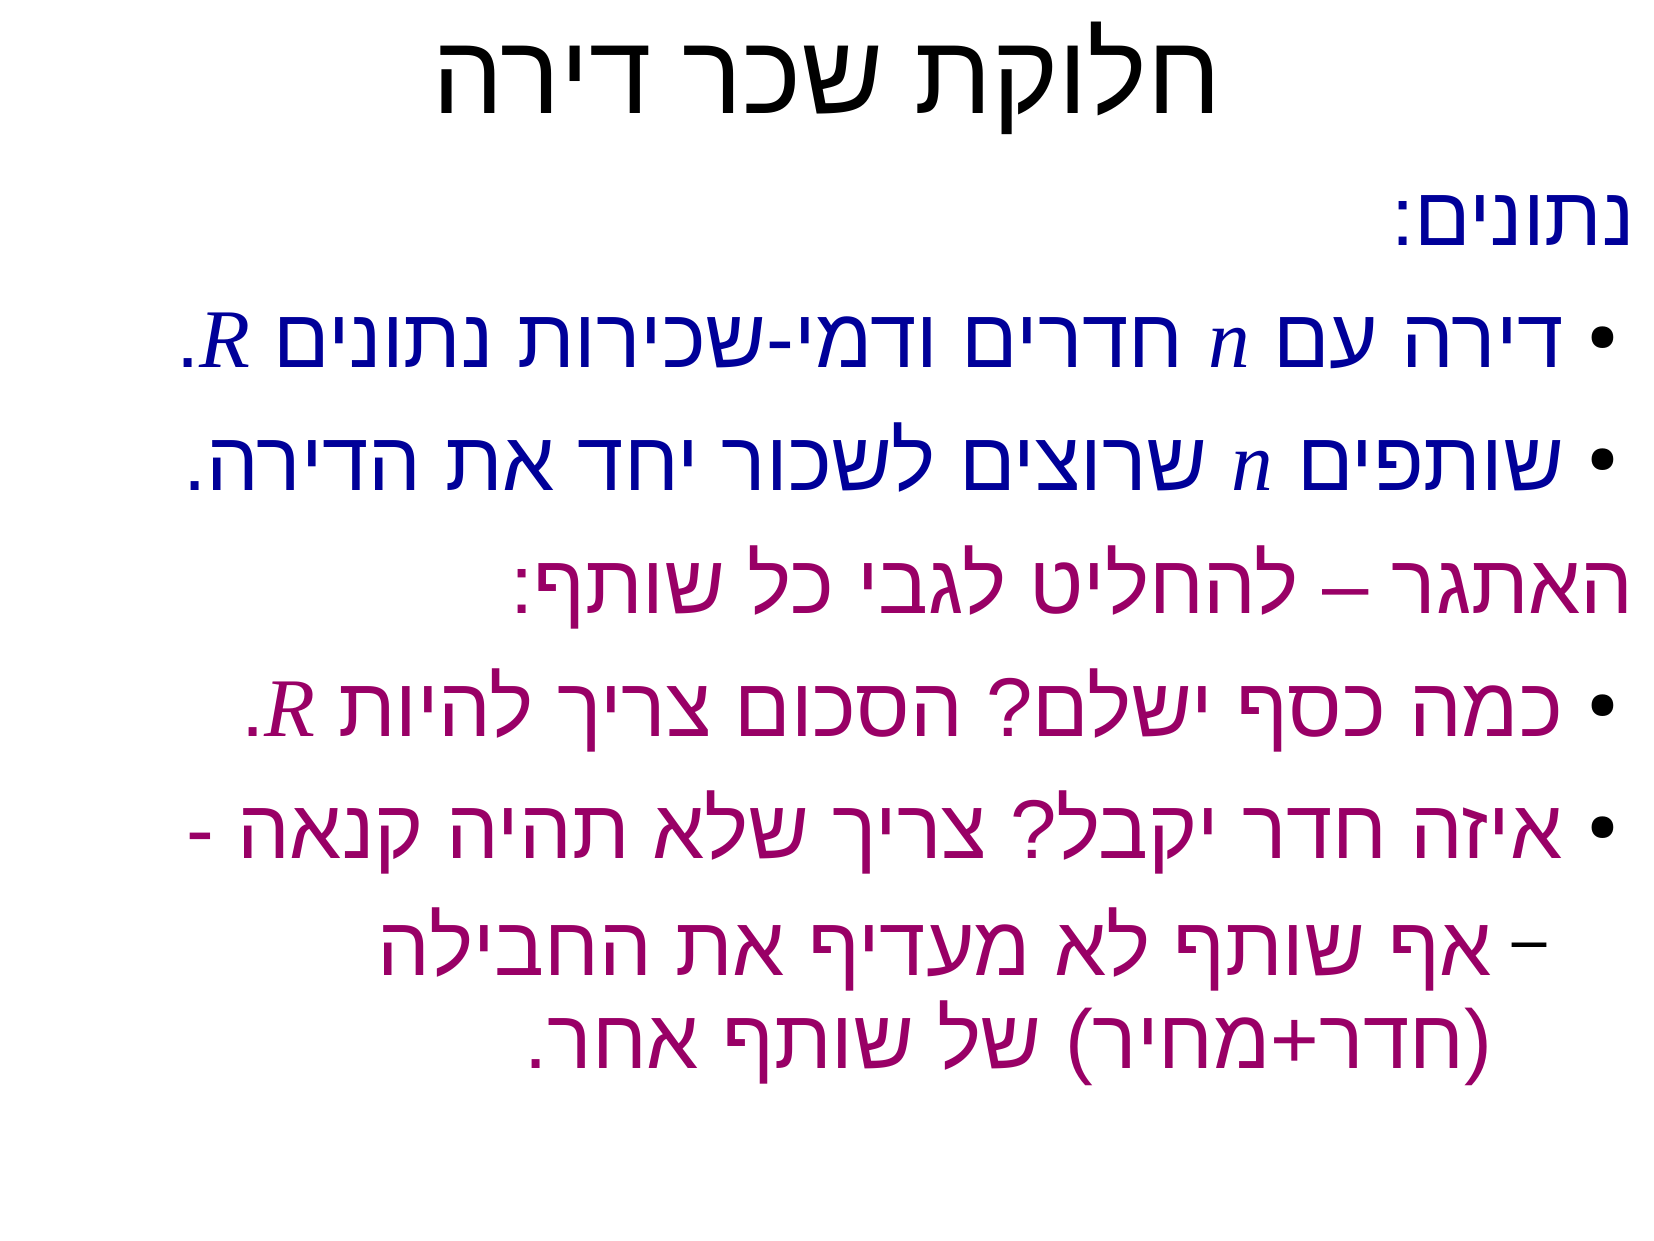

# חלוקת שכר דירה
נתונים:
דירה עם n חדרים ודמי-שכירות נתונים R.
שותפים n שרוצים לשכור יחד את הדירה.
האתגר – להחליט לגבי כל שותף:
כמה כסף ישלם? הסכום צריך להיות R.
איזה חדר יקבל? צריך שלא תהיה קנאה -
אף שותף לא מעדיף את החבילה
(חדר+מחיר) של שותף אחר.